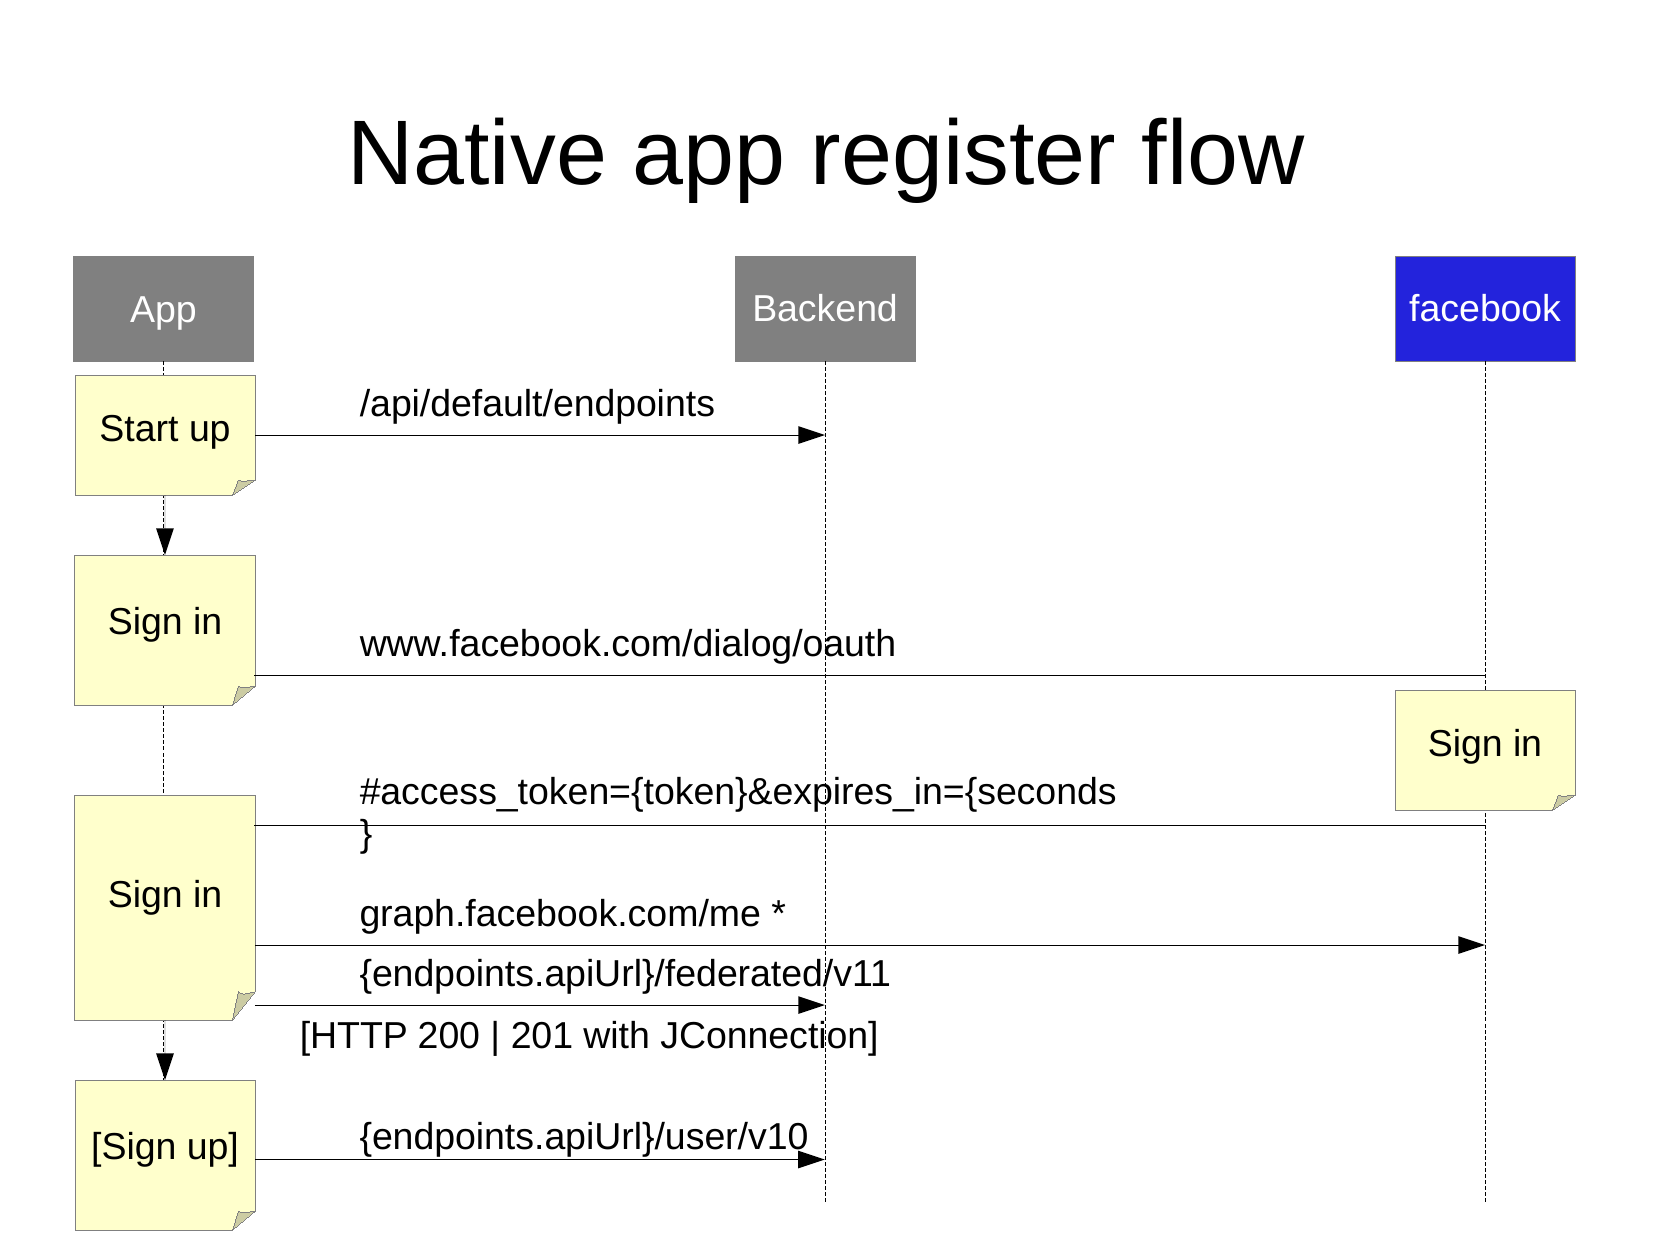

# Native app register flow
Backend
facebook
App
Start up
/api/default/endpoints
Sign in
www.facebook.com/dialog/oauth
Sign in
#access_token={token}&expires_in={seconds}
Sign in
graph.facebook.com/me *
{endpoints.apiUrl}/federated/v11
[HTTP 200 | 201 with JConnection]
[Sign up]
{endpoints.apiUrl}/user/v10